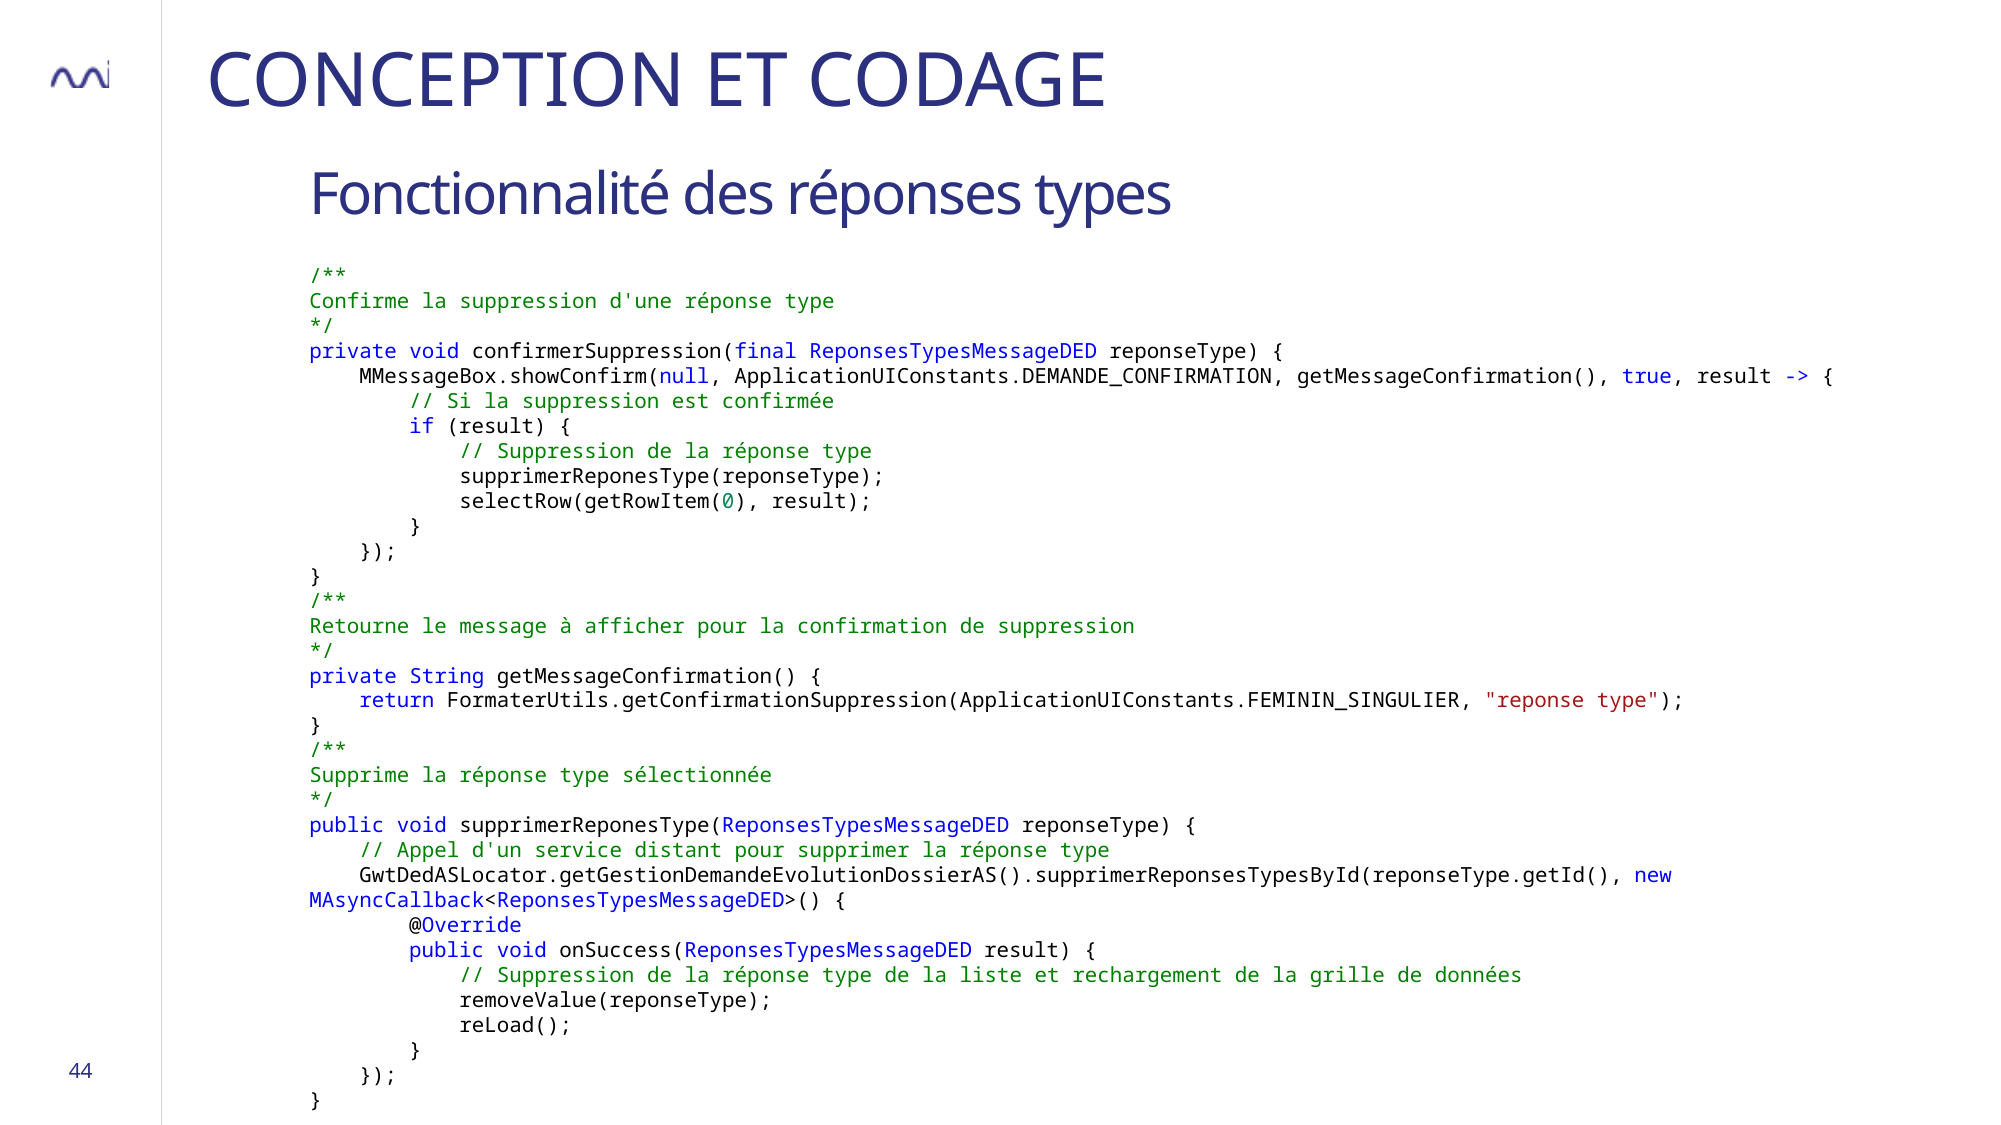

CONCEPTION ET CODAGE
Fonctionnalité des réponses types
/**
Confirme la suppression d'une réponse type
*/
private void confirmerSuppression(final ReponsesTypesMessageDED reponseType) {
    MMessageBox.showConfirm(null, ApplicationUIConstants.DEMANDE_CONFIRMATION, getMessageConfirmation(), true, result -> {
        // Si la suppression est confirmée
        if (result) {
            // Suppression de la réponse type
            supprimerReponesType(reponseType);
            selectRow(getRowItem(0), result);
        }
    });
}
/**
Retourne le message à afficher pour la confirmation de suppression
*/
private String getMessageConfirmation() {
    return FormaterUtils.getConfirmationSuppression(ApplicationUIConstants.FEMININ_SINGULIER, "reponse type");
}
/**
Supprime la réponse type sélectionnée
*/
public void supprimerReponesType(ReponsesTypesMessageDED reponseType) {
    // Appel d'un service distant pour supprimer la réponse type
    GwtDedASLocator.getGestionDemandeEvolutionDossierAS().supprimerReponsesTypesById(reponseType.getId(), new MAsyncCallback<ReponsesTypesMessageDED>() {
        @Override
        public void onSuccess(ReponsesTypesMessageDED result) {
            // Suppression de la réponse type de la liste et rechargement de la grille de données
            removeValue(reponseType);
            reLoad();
        }
    });
}
31